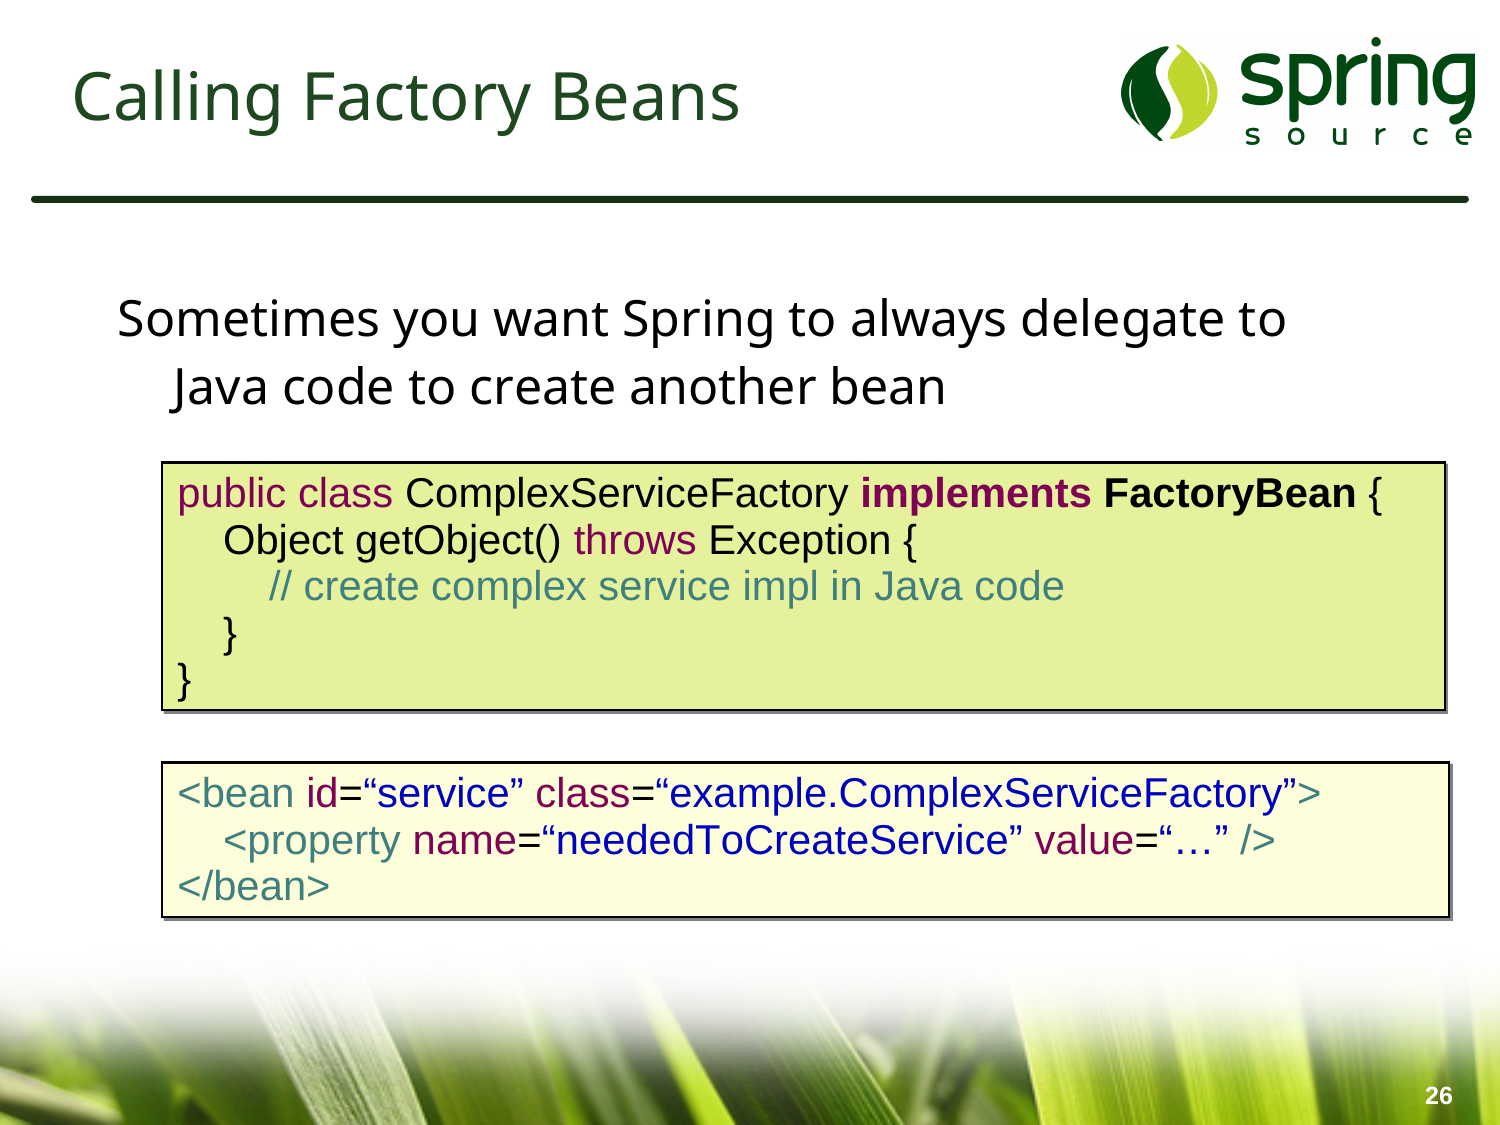

# Calling Factory Beans
Sometimes you want Spring to always delegate to Java code to create another bean
public class ComplexServiceFactory implements FactoryBean {
 Object getObject() throws Exception {
 // create complex service impl in Java code
 }
}
<bean id=“service” class=“example.ComplexServiceFactory”>
 <property name=“neededToCreateService” value=“…” />
</bean>